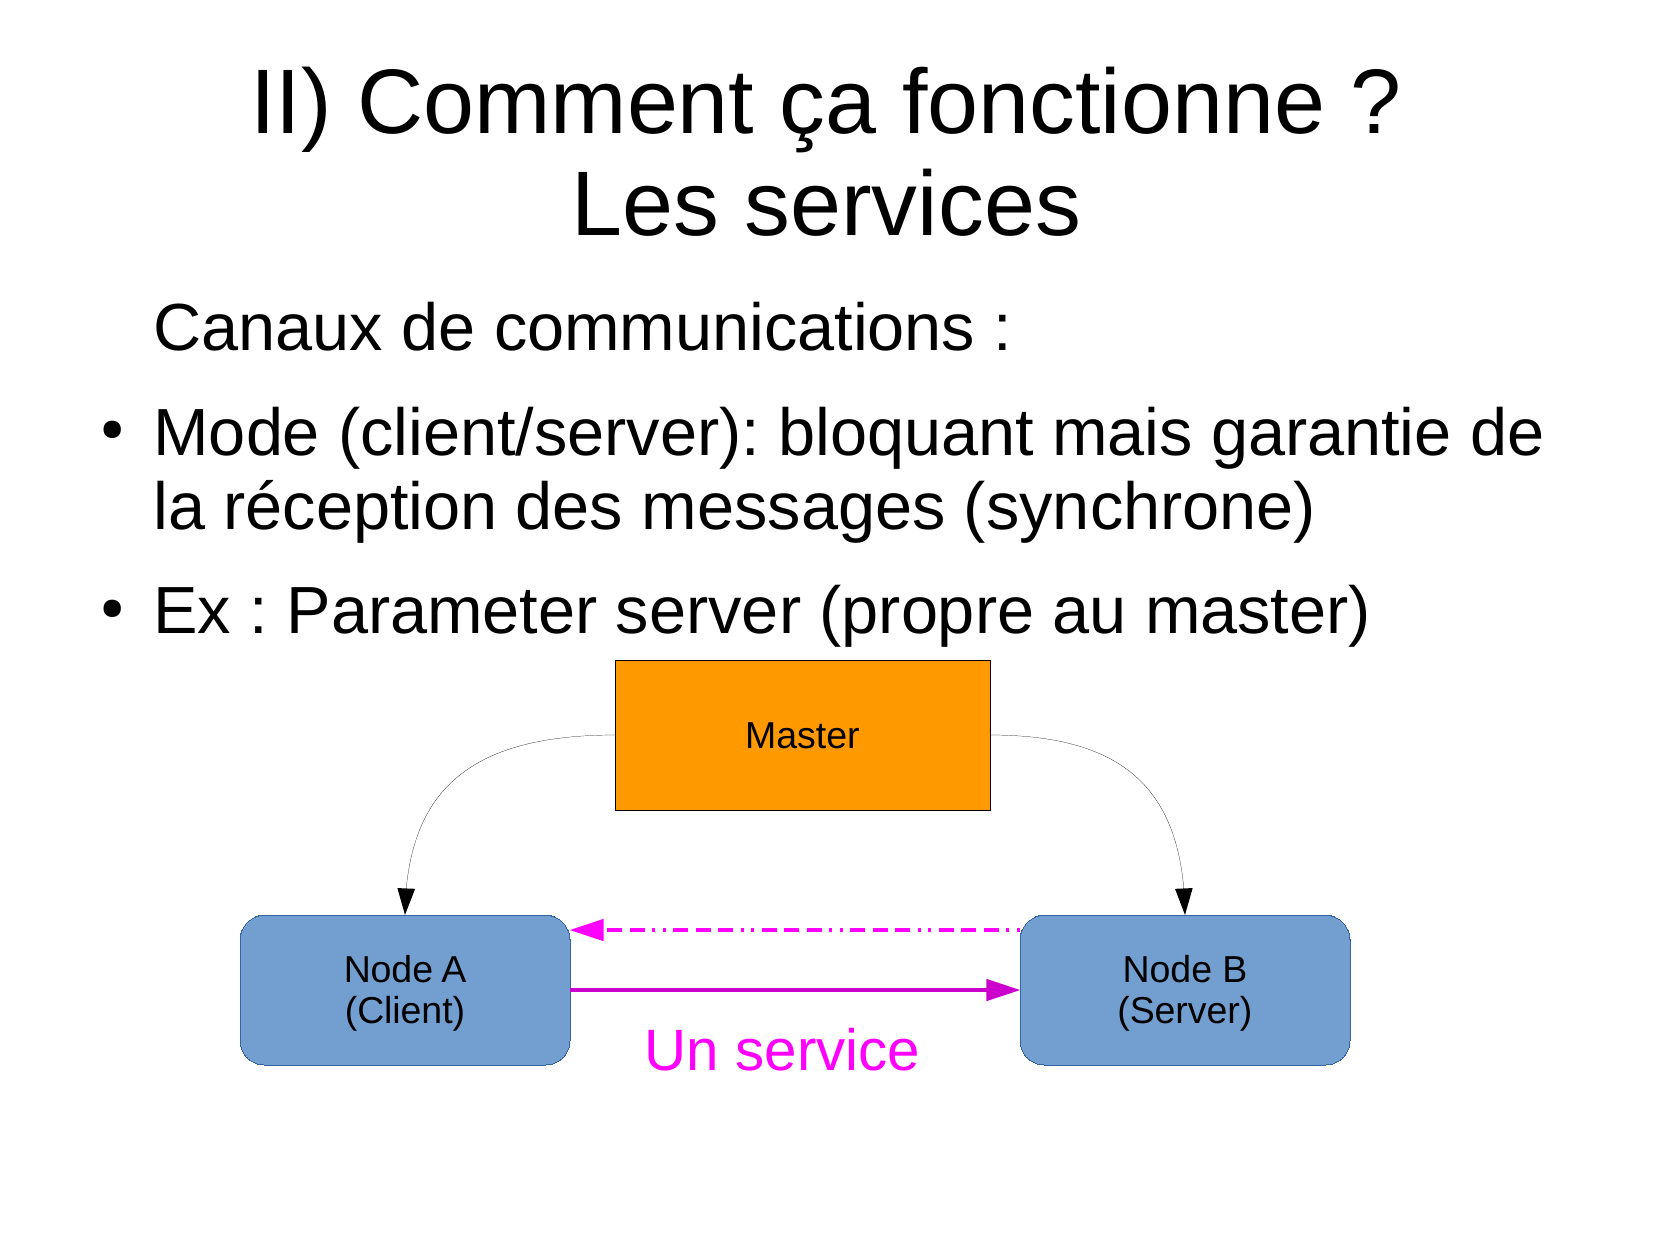

# II) Comment ça fonctionne ? Les services
Canaux de communications :
Mode (client/server): bloquant mais garantie de la réception des messages (synchrone)
Ex : Parameter server (propre au master)
Master
Node A
(Client)
Node B
(Server)
Un service